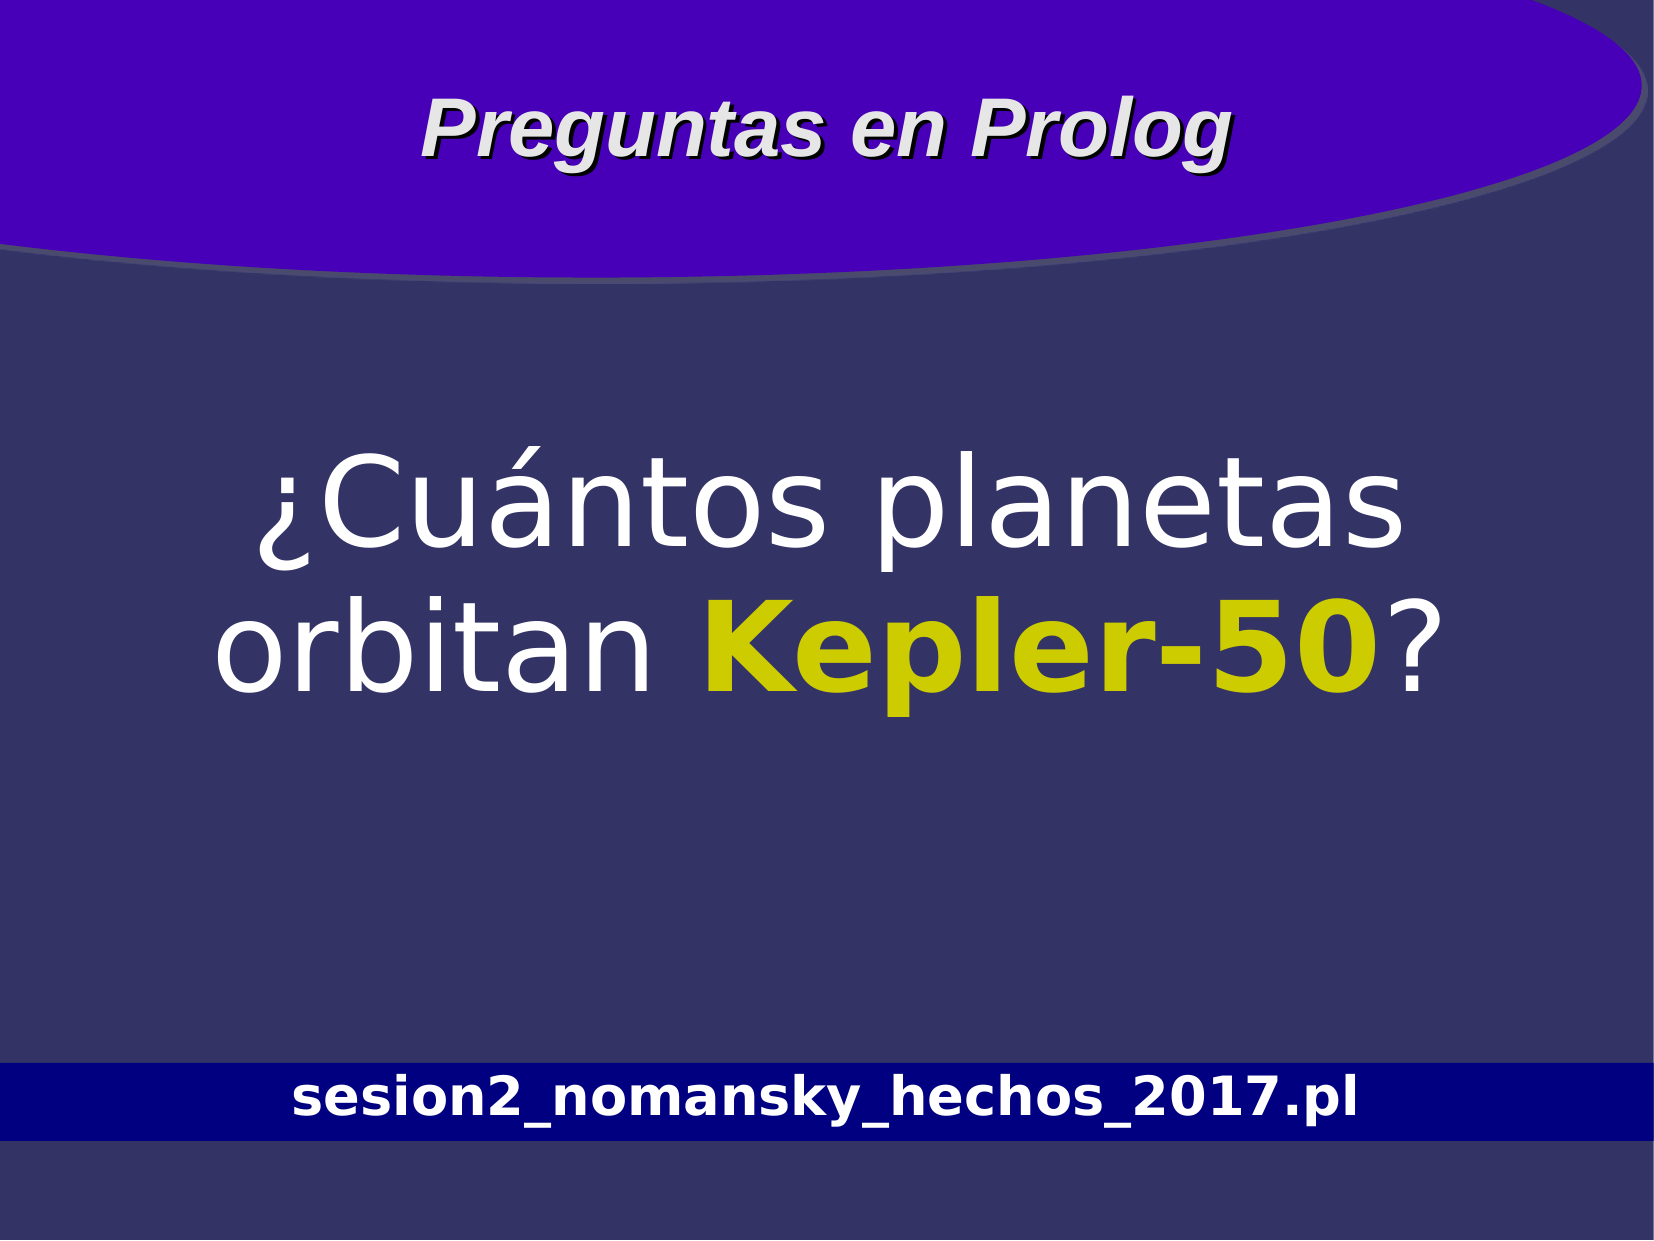

# Preguntas en Prolog
¿Cuántos planetas orbitan Kepler-50?
sesion2_nomansky_hechos_2017.pl